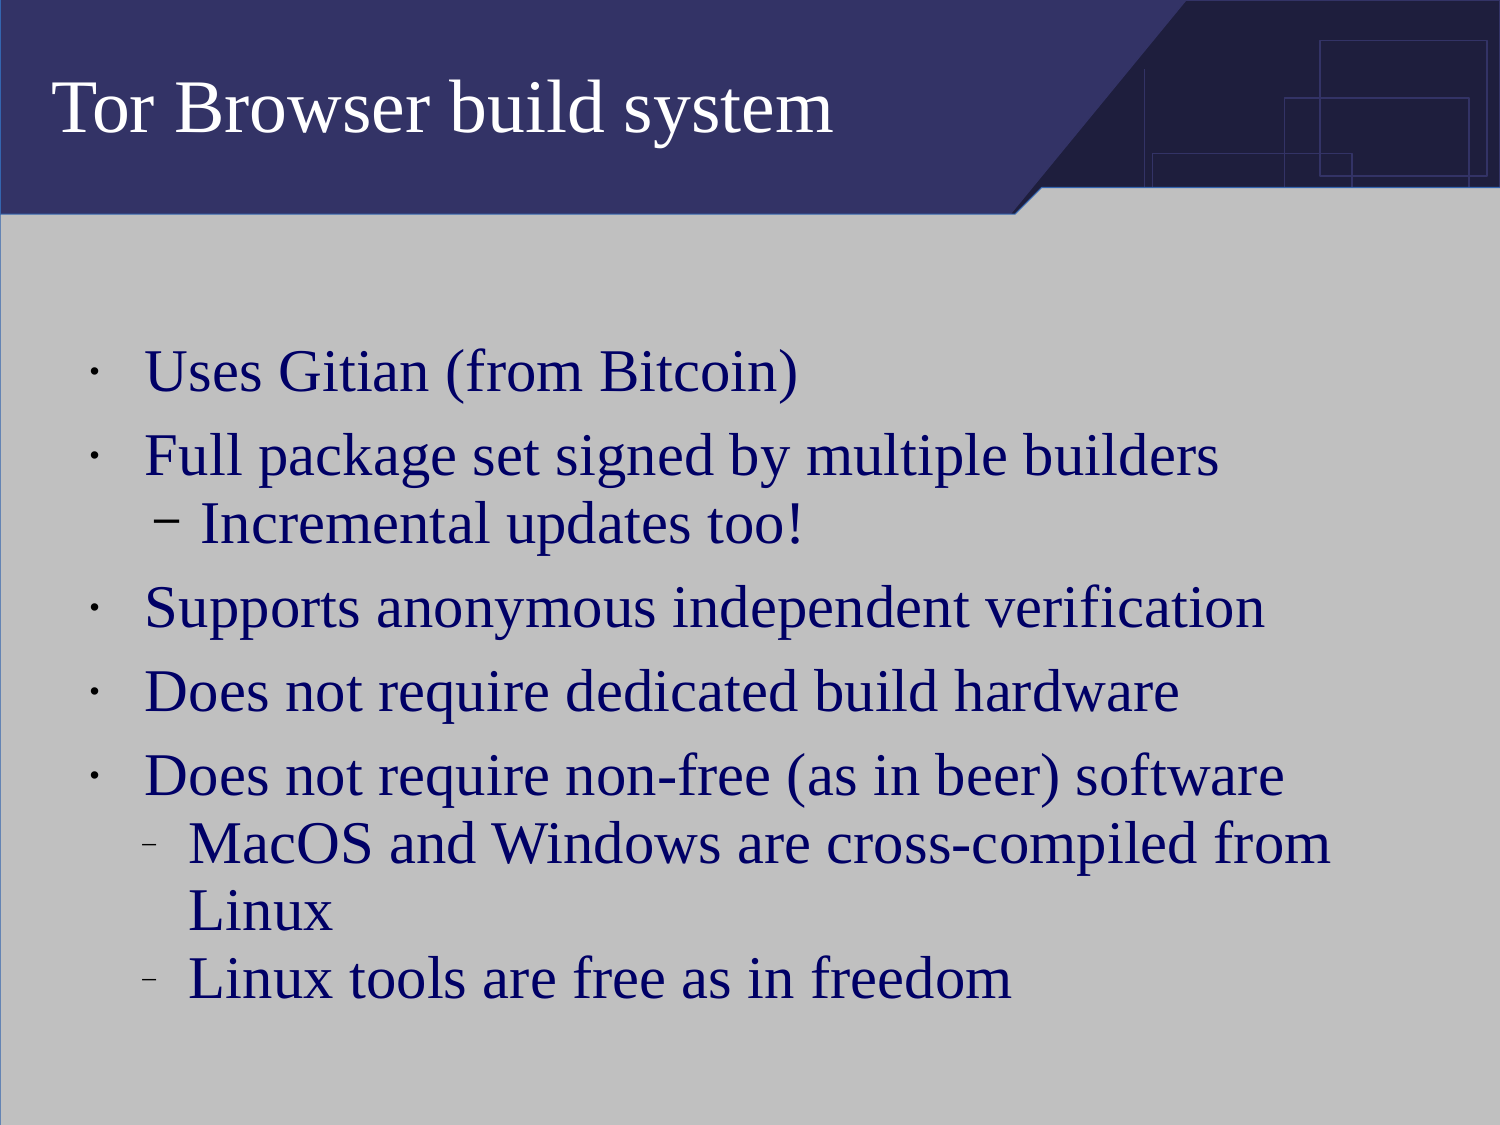

Tor Browser build system
Uses Gitian (from Bitcoin)
Full package set signed by multiple builders
Incremental updates too!
Supports anonymous independent verification
Does not require dedicated build hardware
Does not require non-free (as in beer) software
MacOS and Windows are cross-compiled from Linux
Linux tools are free as in freedom